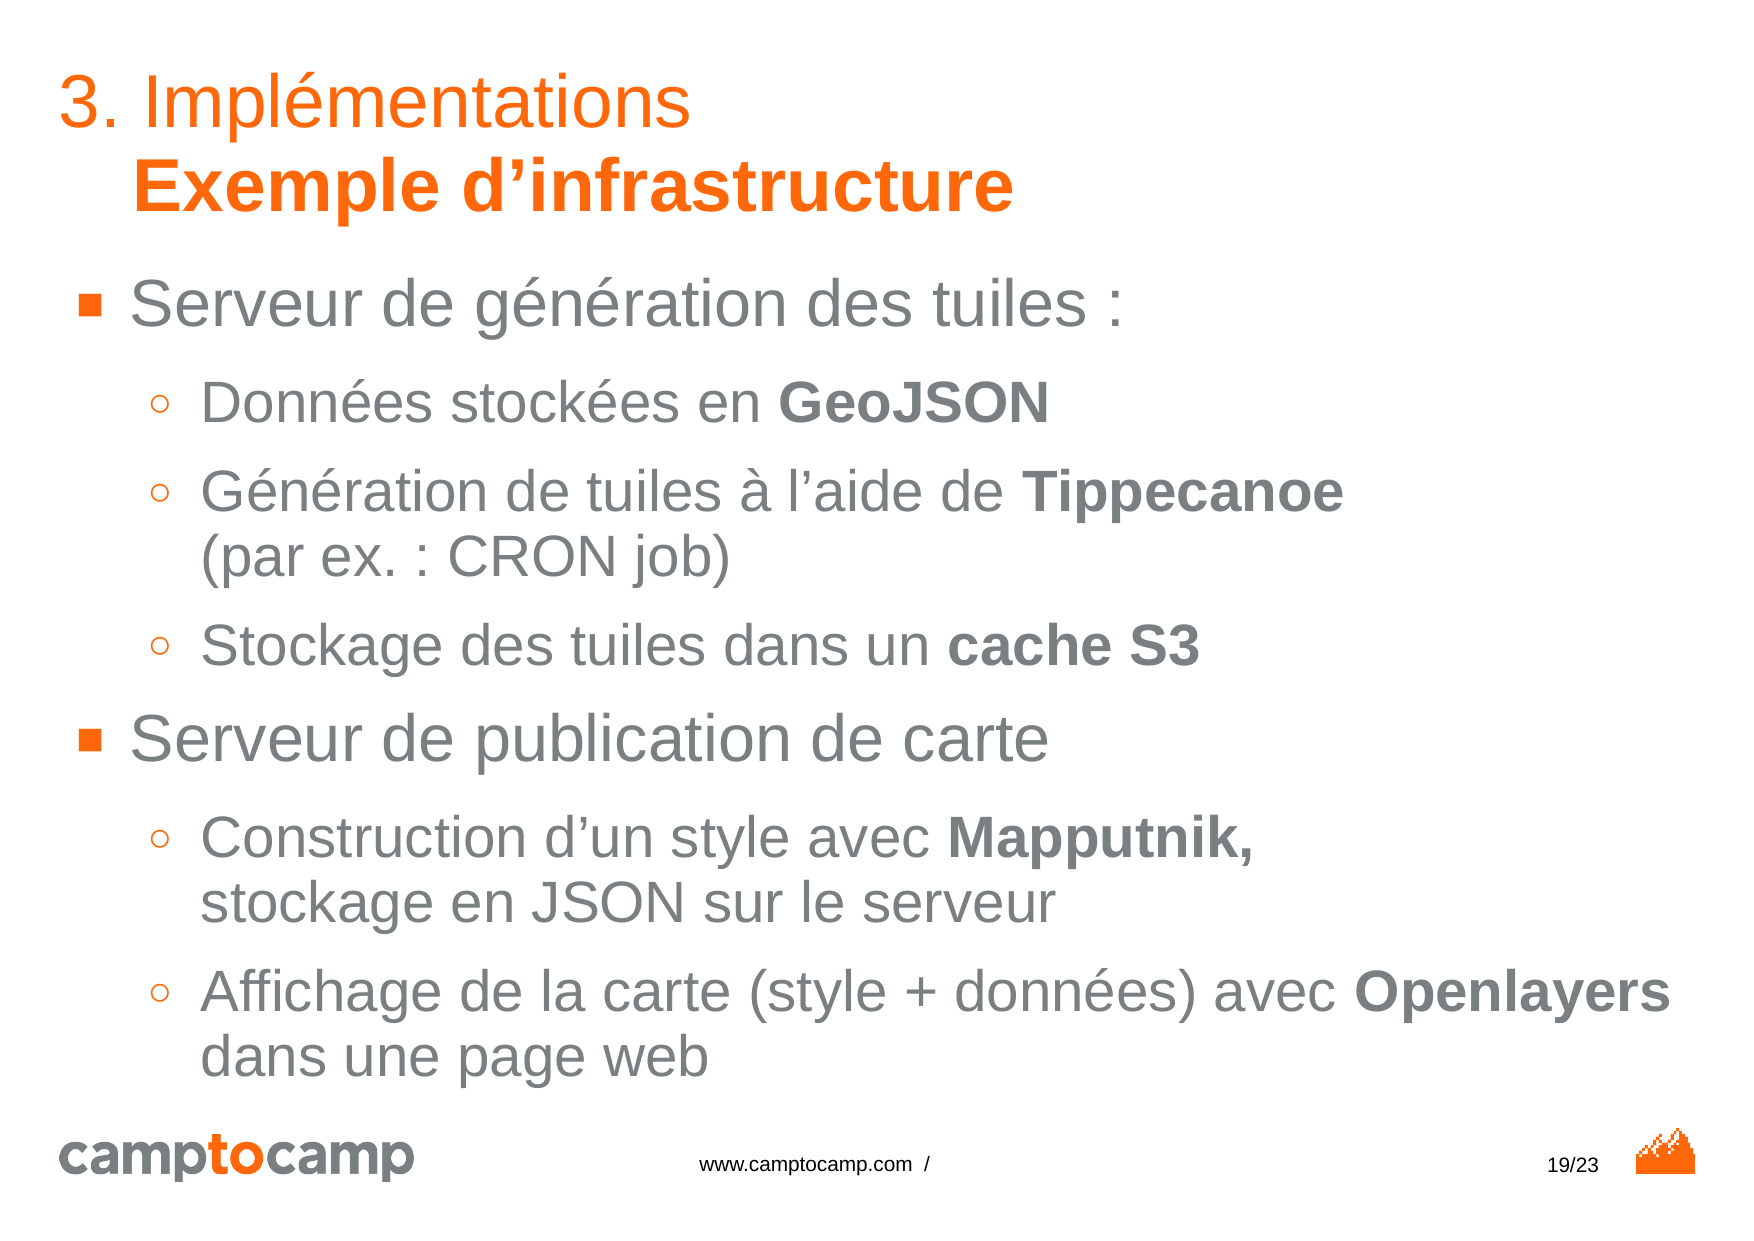

# 3. Implémentations Exemple d’infrastructure
Serveur de génération des tuiles :
Données stockées en GeoJSON
Génération de tuiles à l’aide de Tippecanoe
(par ex. : CRON job)
Stockage des tuiles dans un cache S3
Serveur de publication de carte
Construction d’un style avec Mapputnik,
stockage en JSON sur le serveur
Affichage de la carte (style + données) avec Openlayers dans une page web